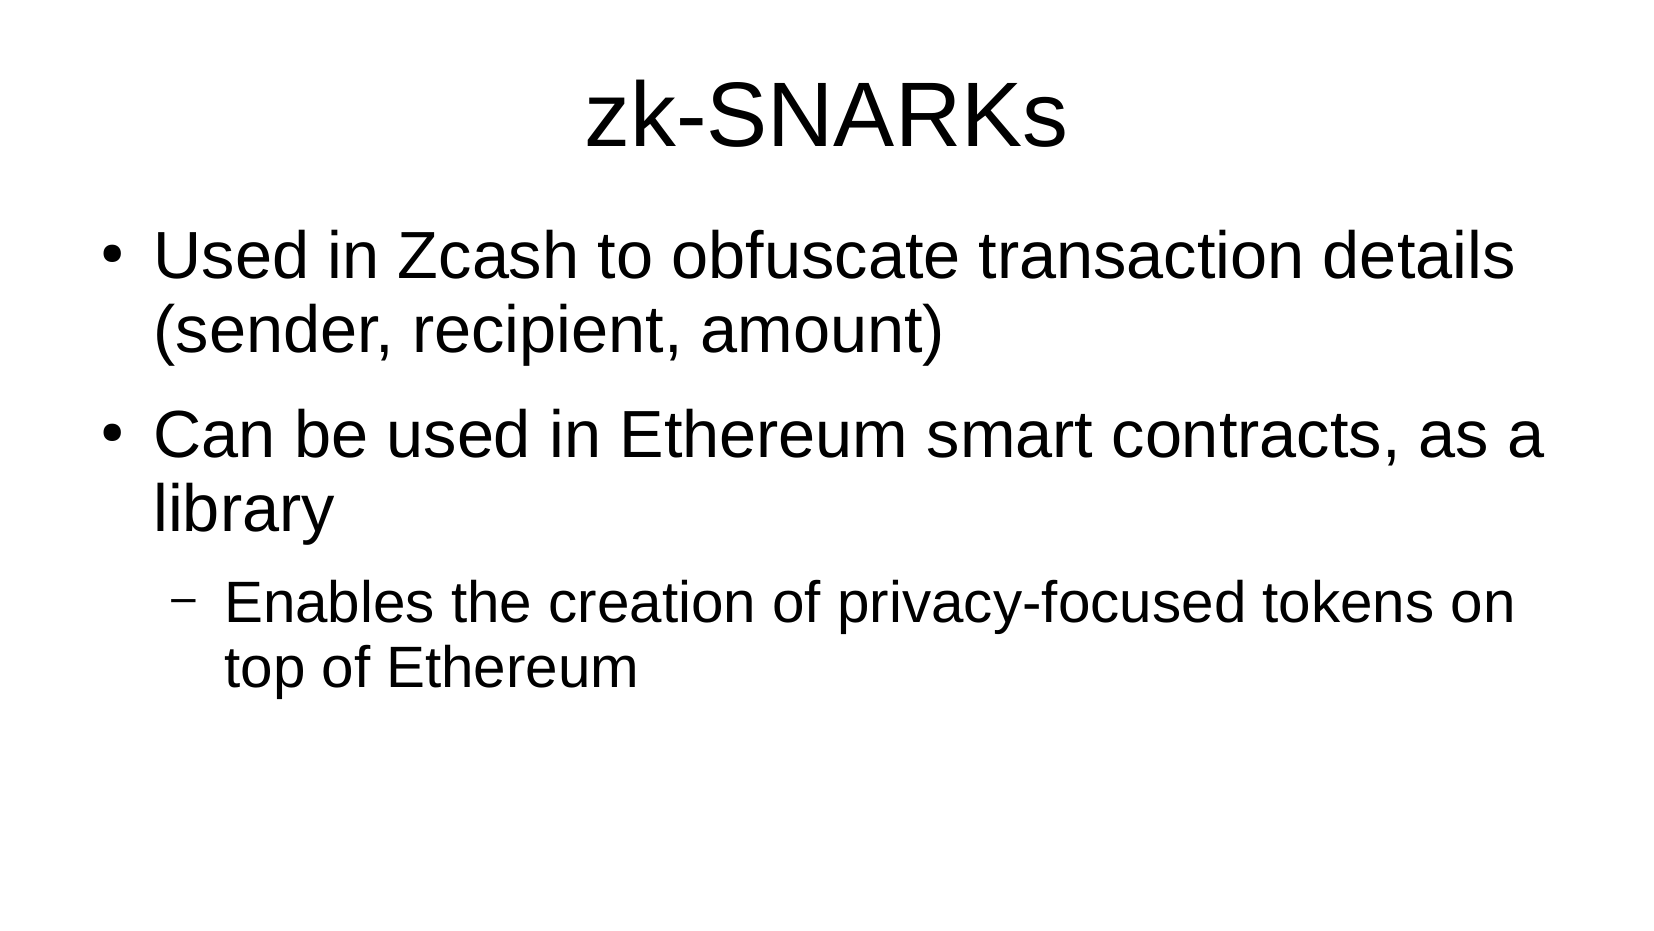

# zk-SNARKs
Used in Zcash to obfuscate transaction details (sender, recipient, amount)
Can be used in Ethereum smart contracts, as a library
Enables the creation of privacy-focused tokens on top of Ethereum